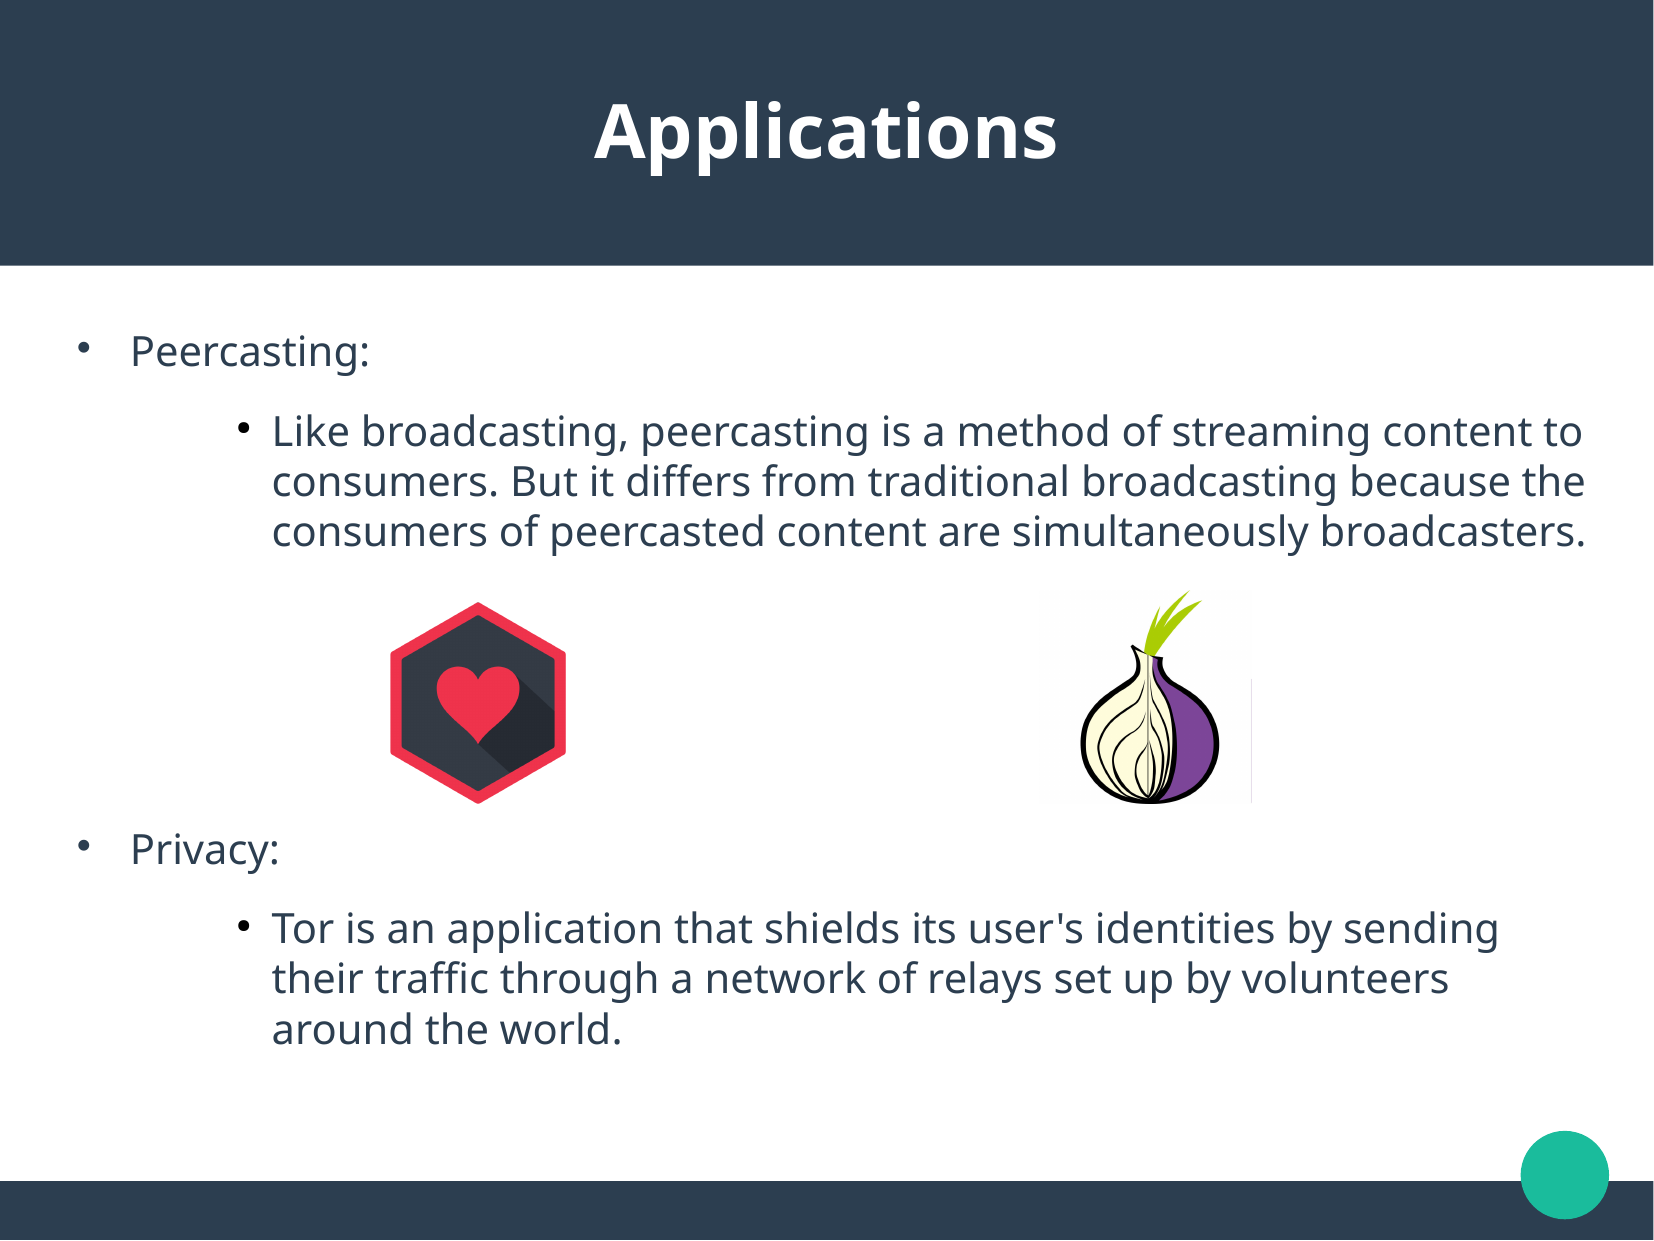

Applications
Peercasting:
Like broadcasting, peercasting is a method of streaming content to consumers. But it differs from traditional broadcasting because the consumers of peercasted content are simultaneously broadcasters.
Privacy:
Tor is an application that shields its user's identities by sending their traffic through a network of relays set up by volunteers around the world.